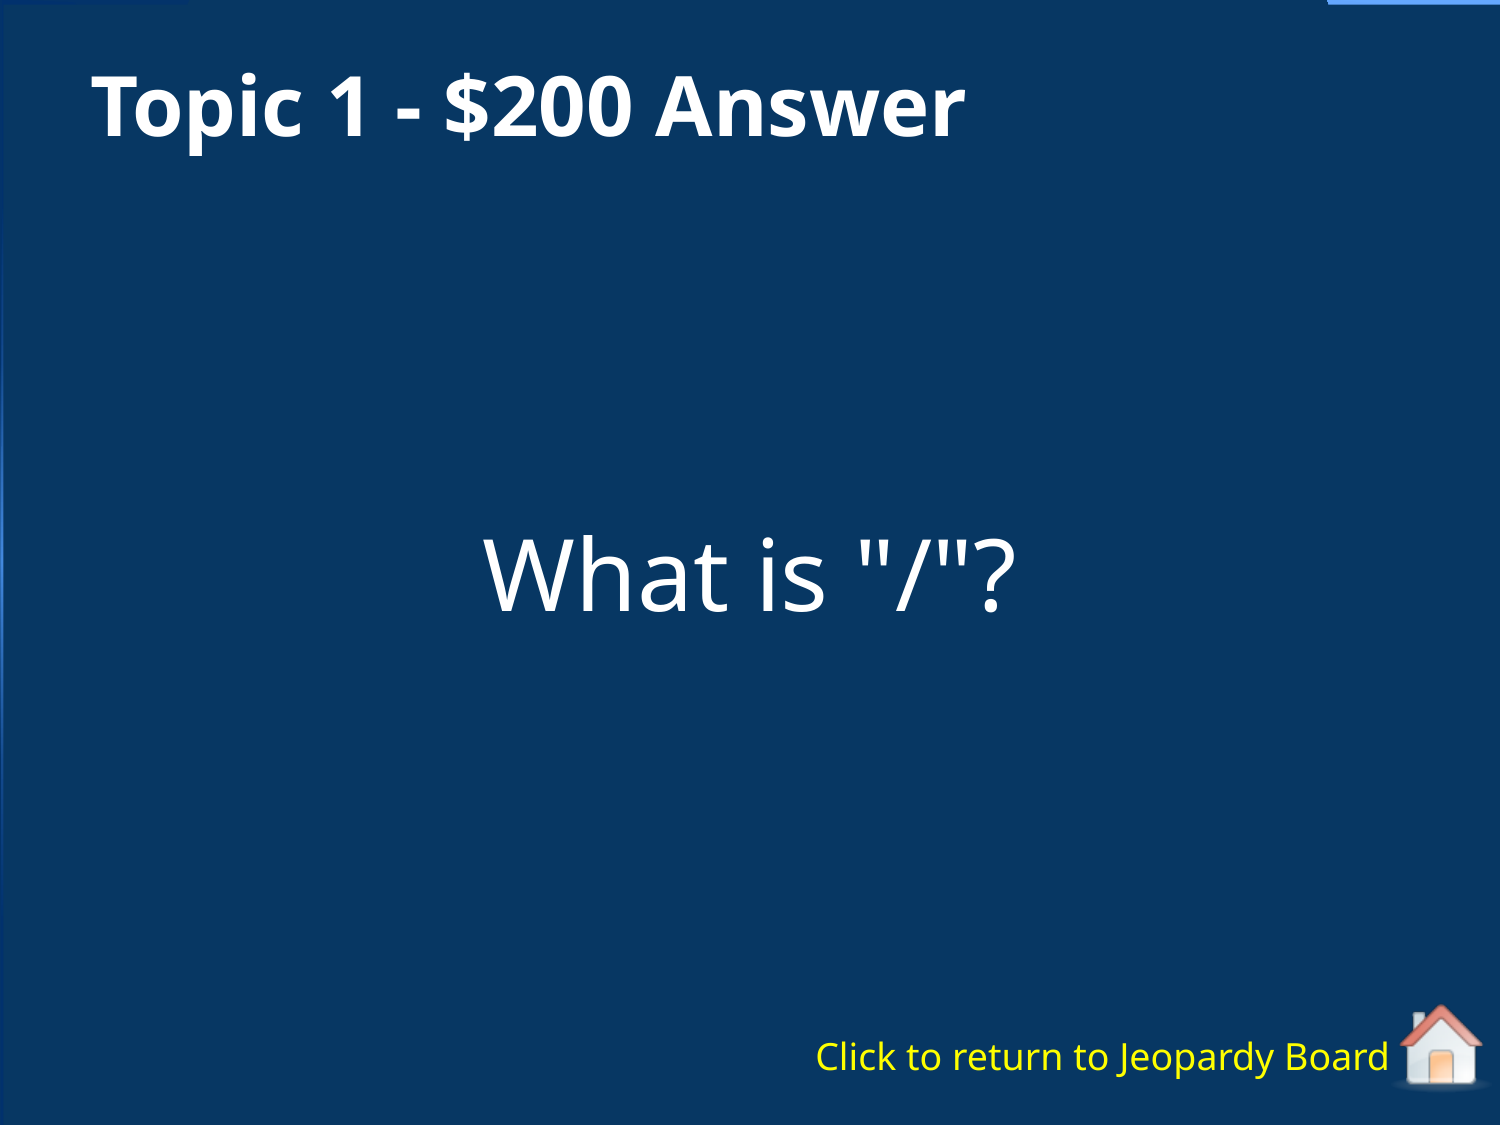

Topic 1 - $200 Answer
# What is "/"?
Click to return to Jeopardy Board